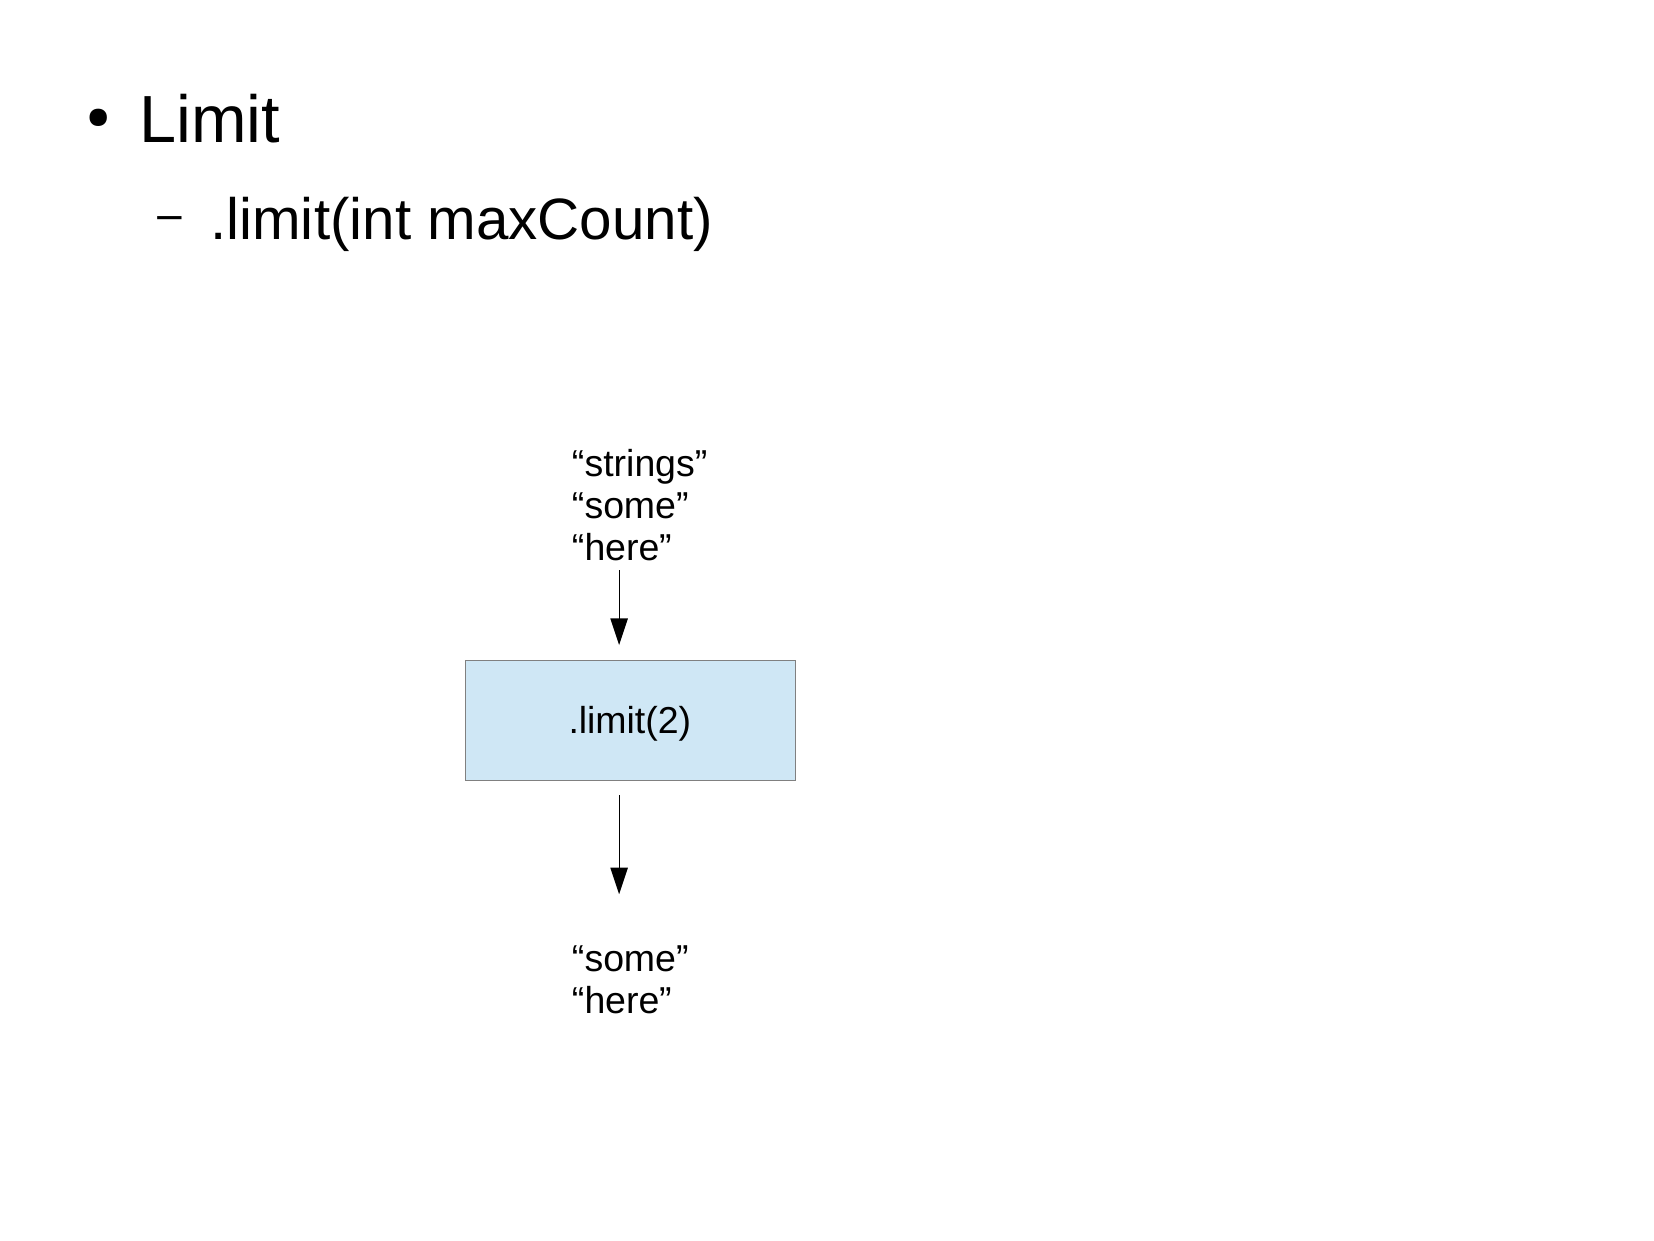

# Limit
.limit(int maxCount)
 “strings”
 “some”
 “here”
.limit(2)
 “some”
 “here”